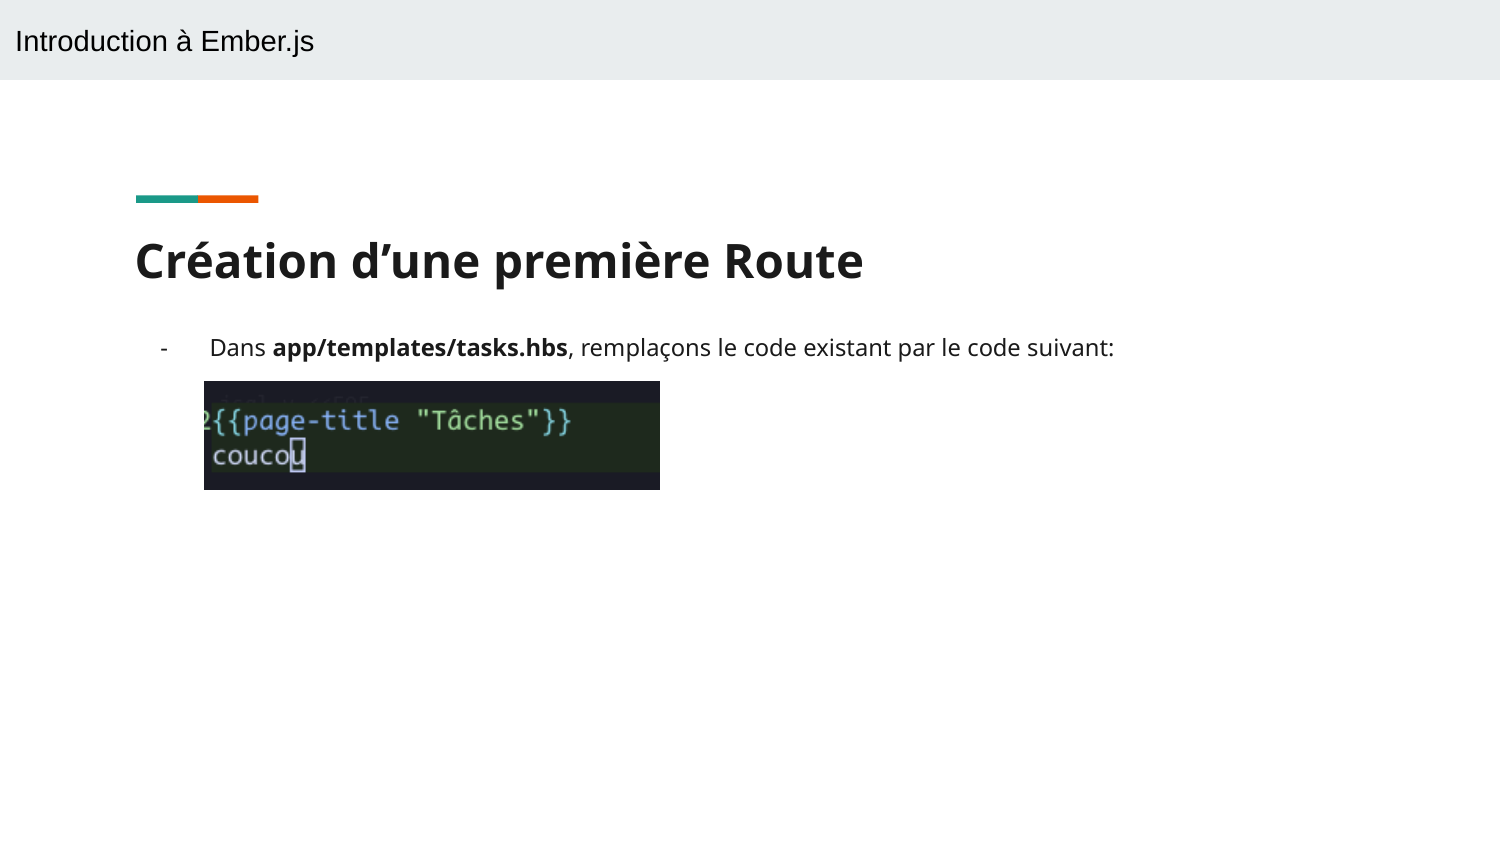

# Création d’une première Route
Dans app/templates/tasks.hbs, remplaçons le code existant par le code suivant: